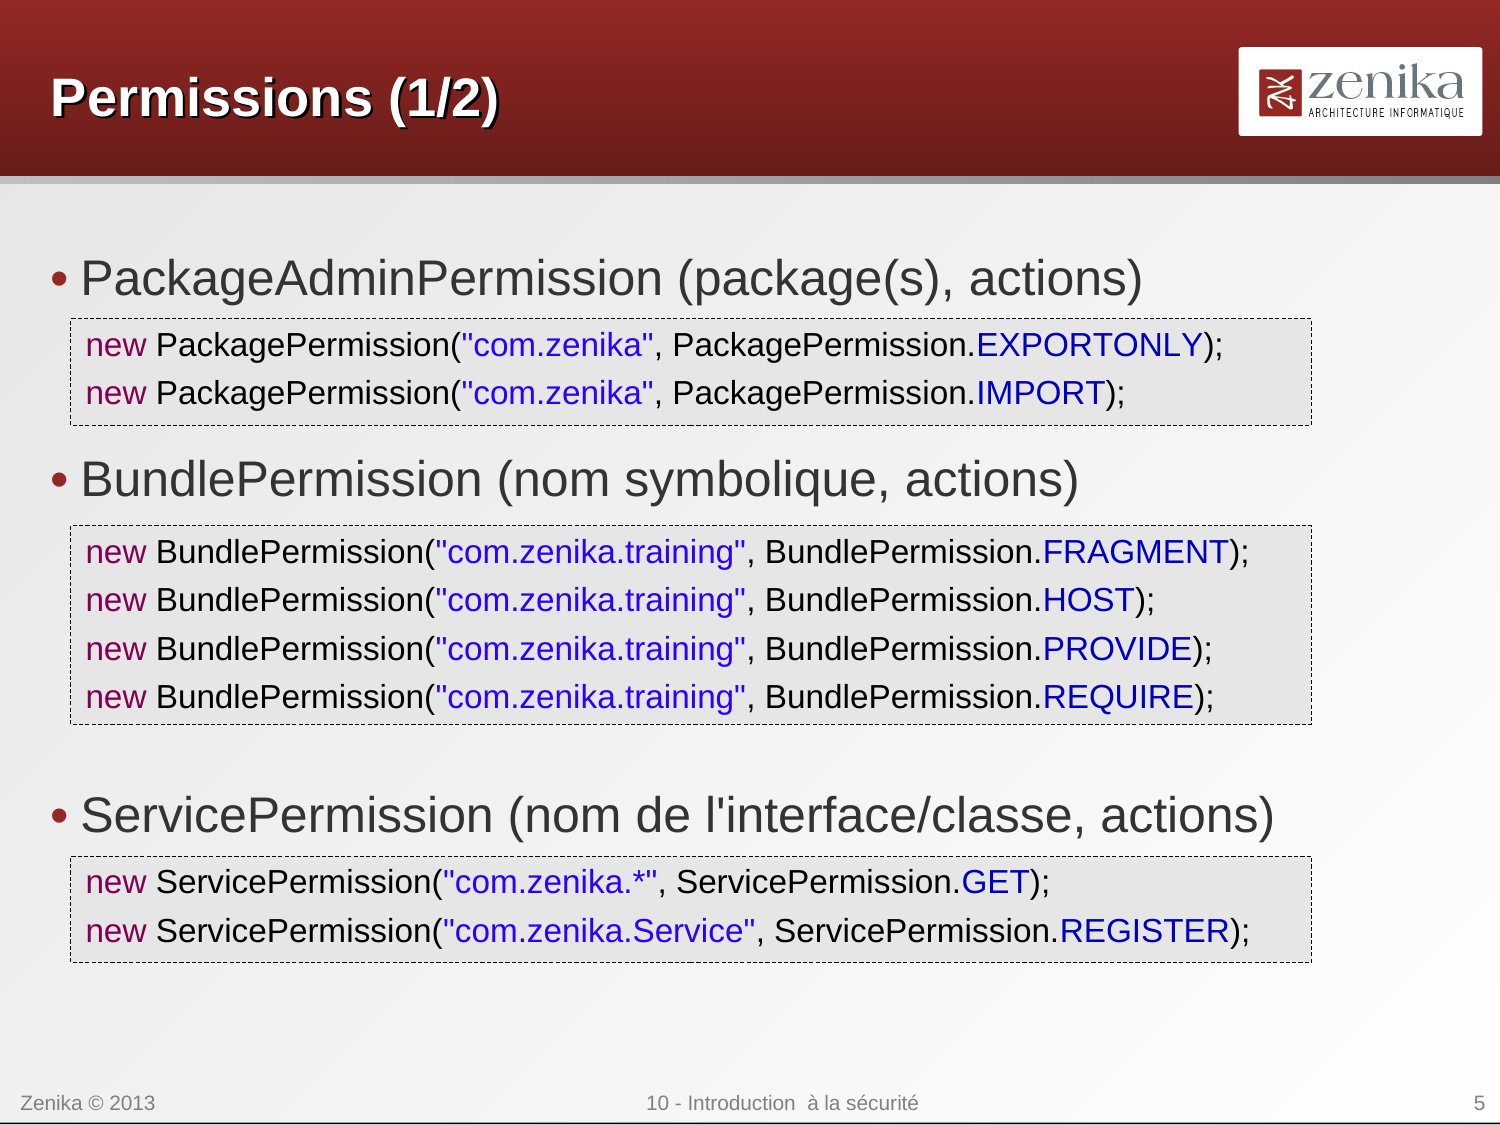

# Permissions (1/2)
PackageAdminPermission (package(s), actions)
BundlePermission (nom symbolique, actions)
ServicePermission (nom de l'interface/classe, actions)
new PackagePermission("com.zenika", PackagePermission.EXPORTONLY);
new PackagePermission("com.zenika", PackagePermission.IMPORT);
new BundlePermission("com.zenika.training", BundlePermission.FRAGMENT);
new BundlePermission("com.zenika.training", BundlePermission.HOST);
new BundlePermission("com.zenika.training", BundlePermission.PROVIDE);
new BundlePermission("com.zenika.training", BundlePermission.REQUIRE);
new ServicePermission("com.zenika.*", ServicePermission.GET);
new ServicePermission("com.zenika.Service", ServicePermission.REGISTER);